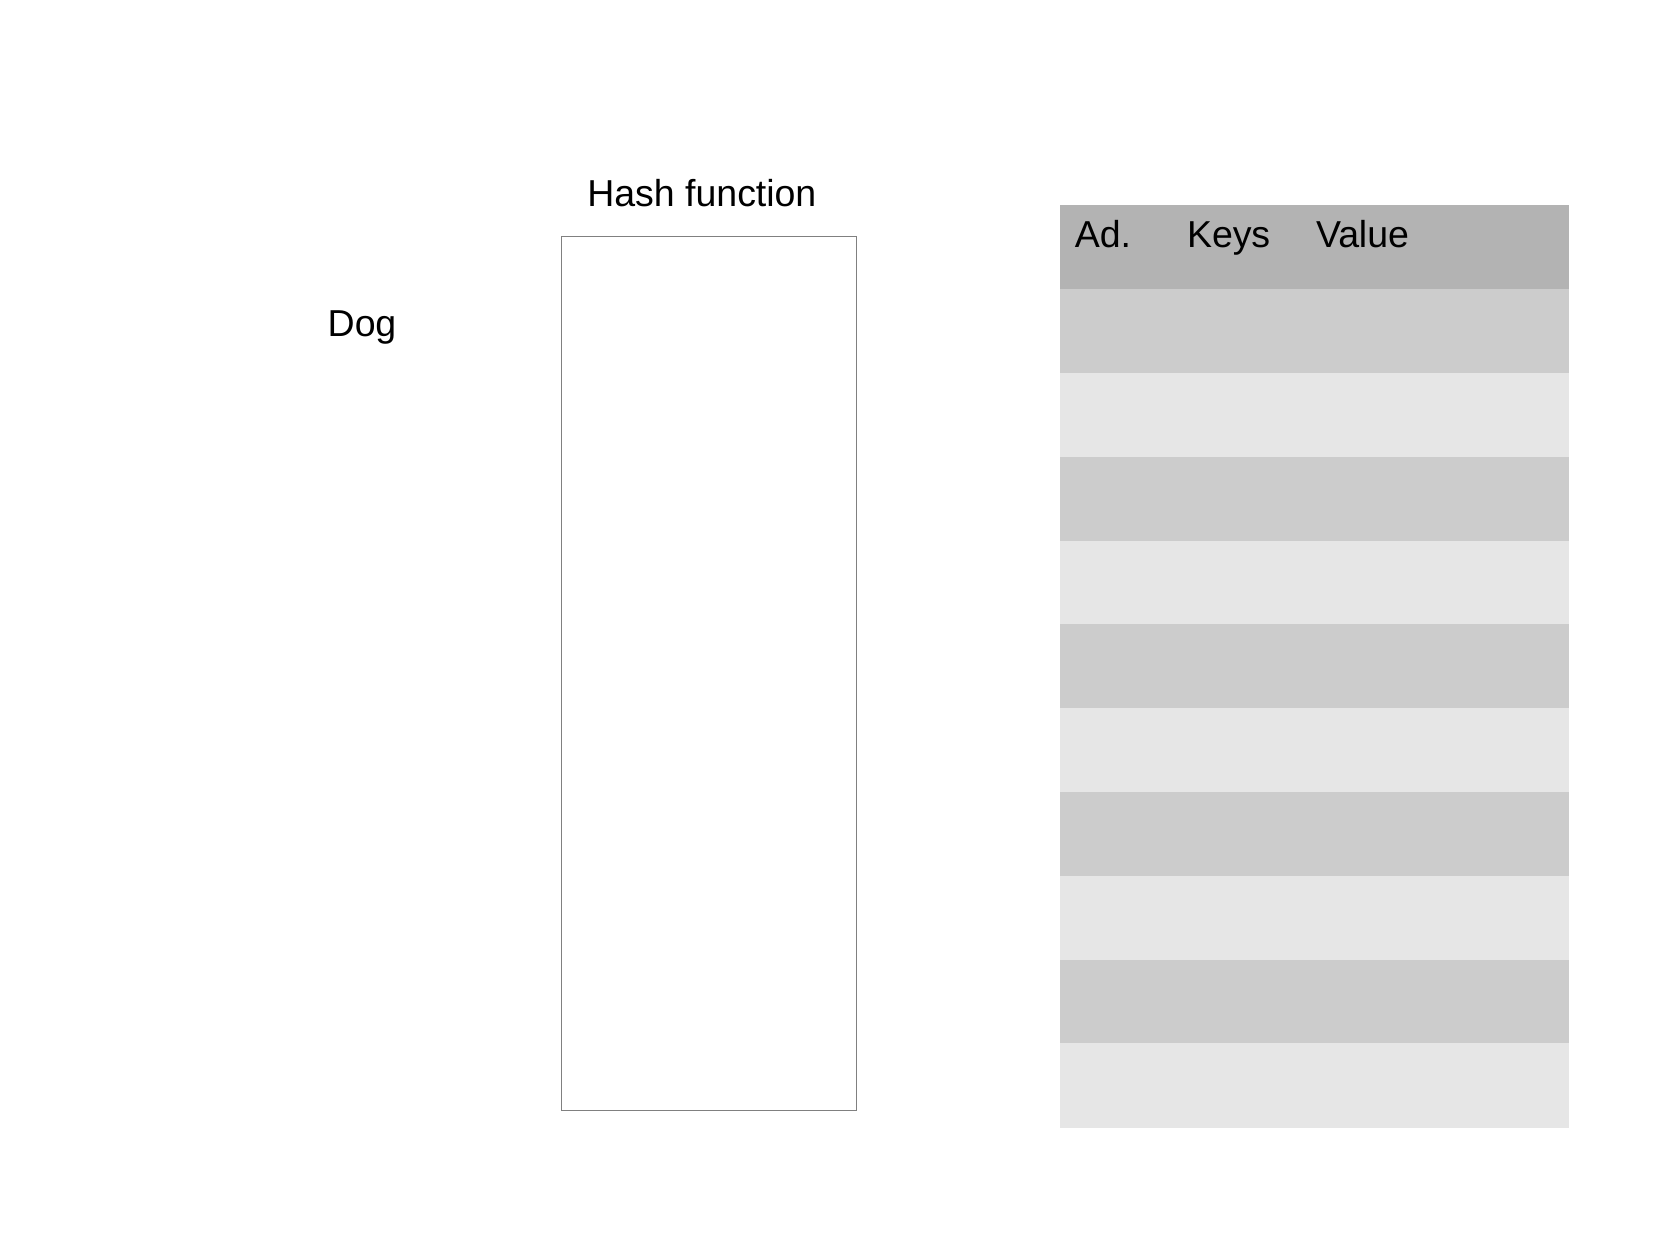

Hash function
| Ad. | Keys | Value |
| --- | --- | --- |
| | | |
| | | |
| | | |
| | | |
| | | |
| | | |
| | | |
| | | |
| | | |
| | | |
Dog